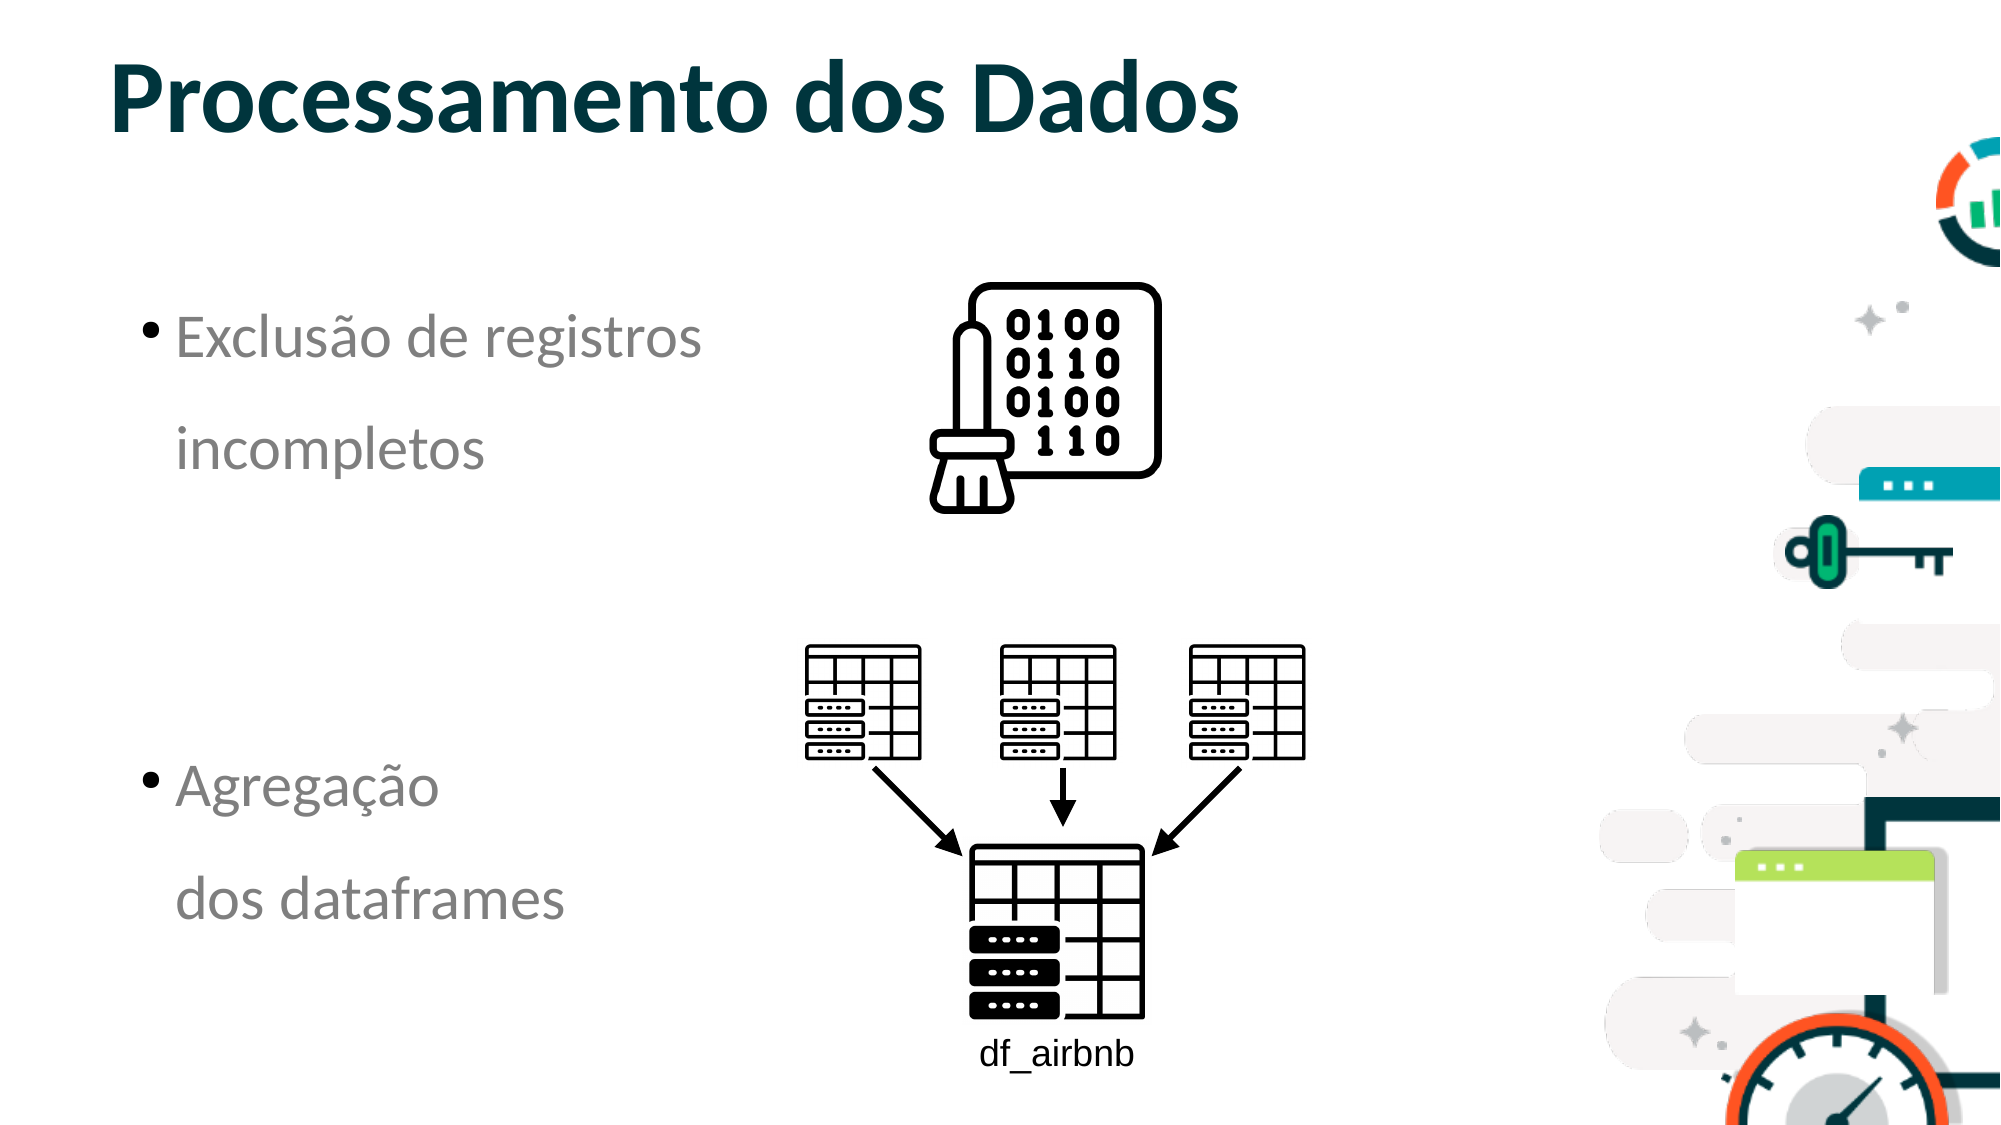

# Processamento dos Dados
Exclusão de registros
incompletos
Agregação
dos dataframes
df_airbnb